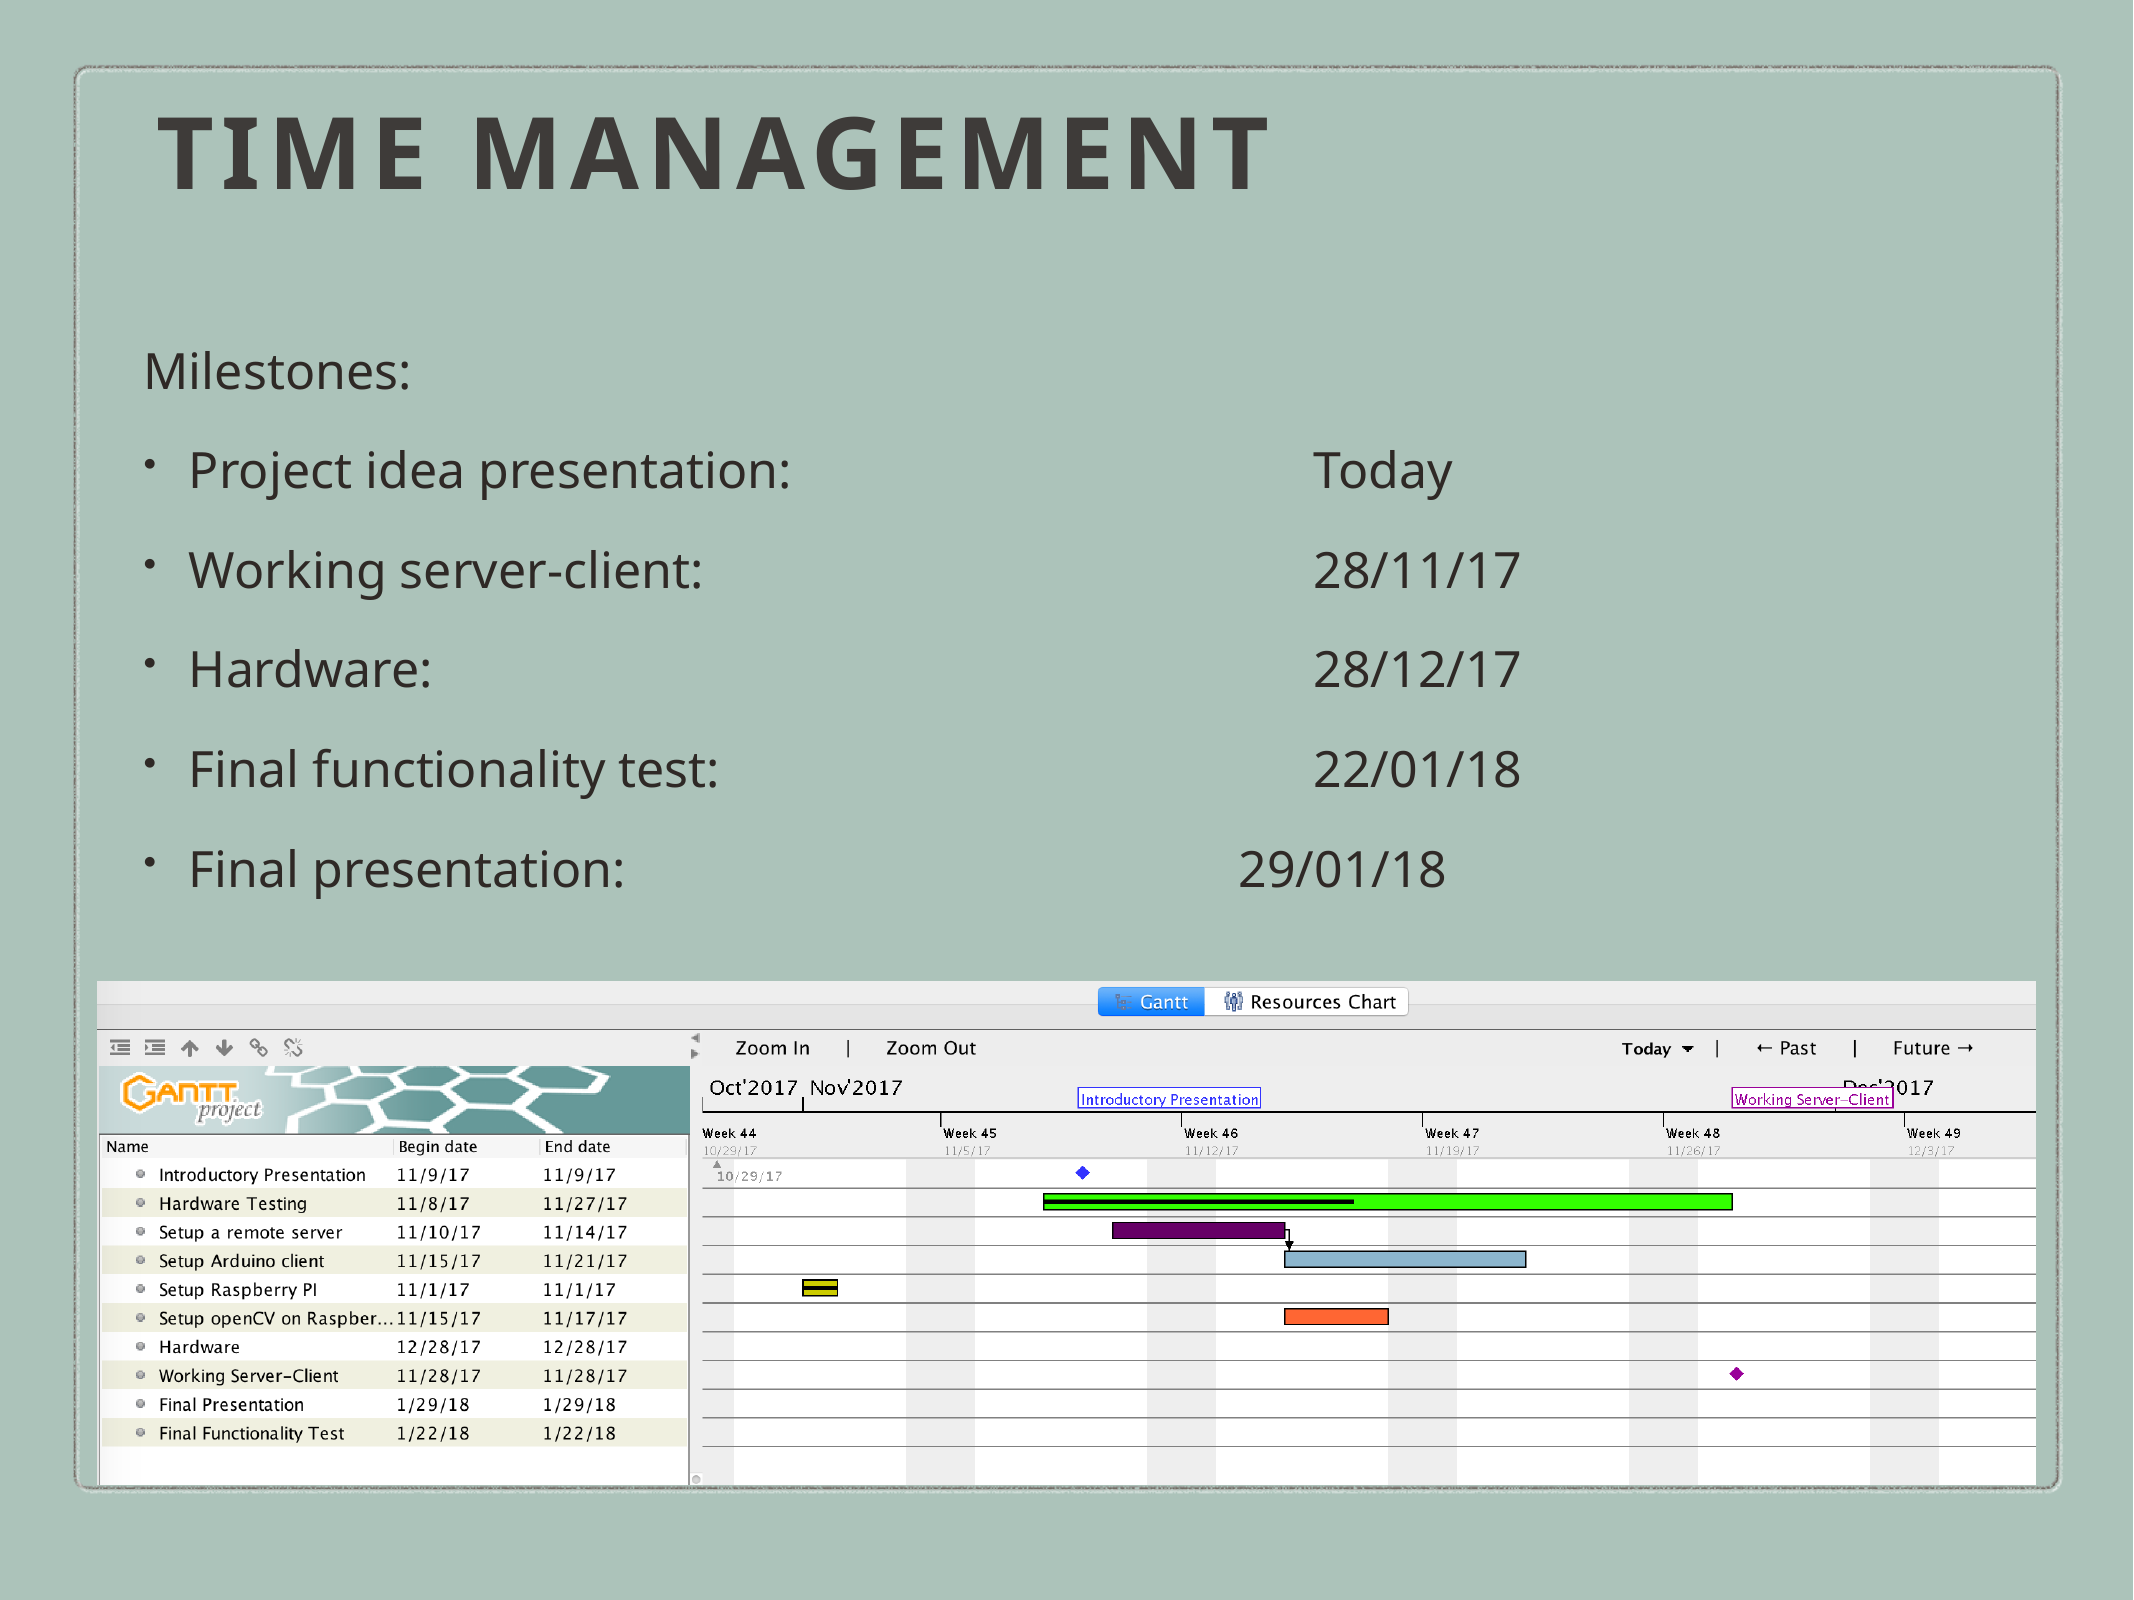

# Time management
Milestones:
Project idea presentation:							Today
Working server-client: 								28/11/17
Hardware:												28/12/17
Final functionality test:								22/01/18
Final presentation:									29/01/18